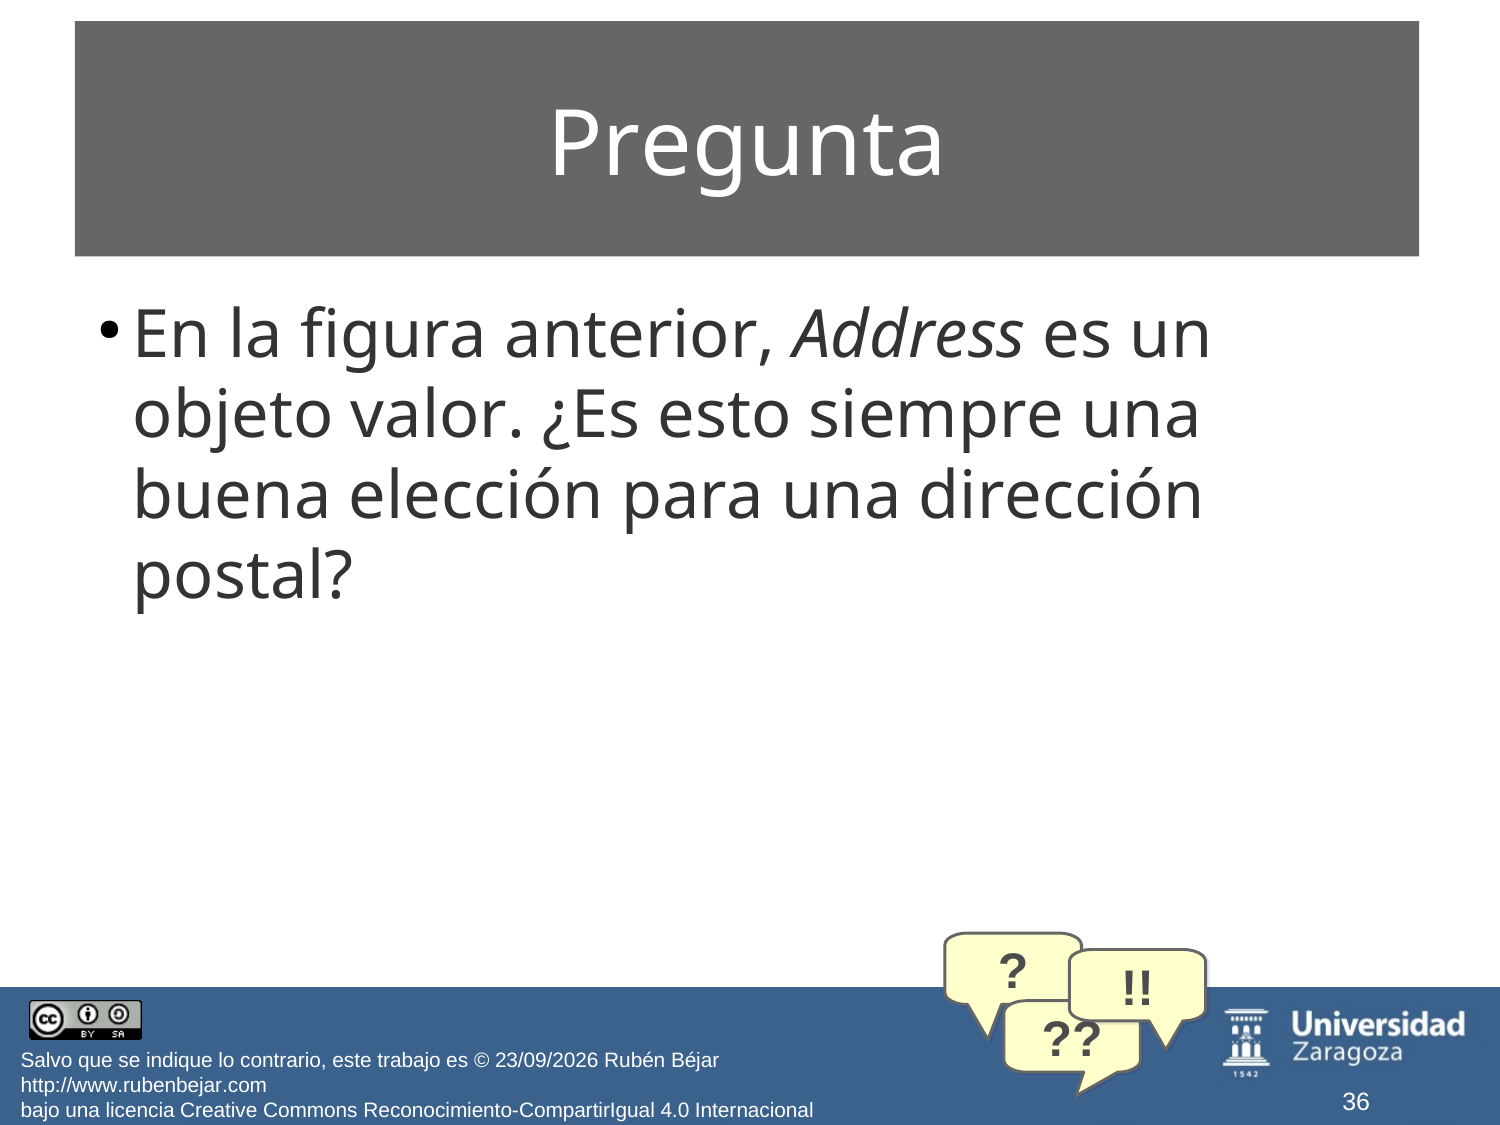

# Pregunta
En la figura anterior, Address es un objeto valor. ¿Es esto siempre una buena elección para una dirección postal?
?
!!
??